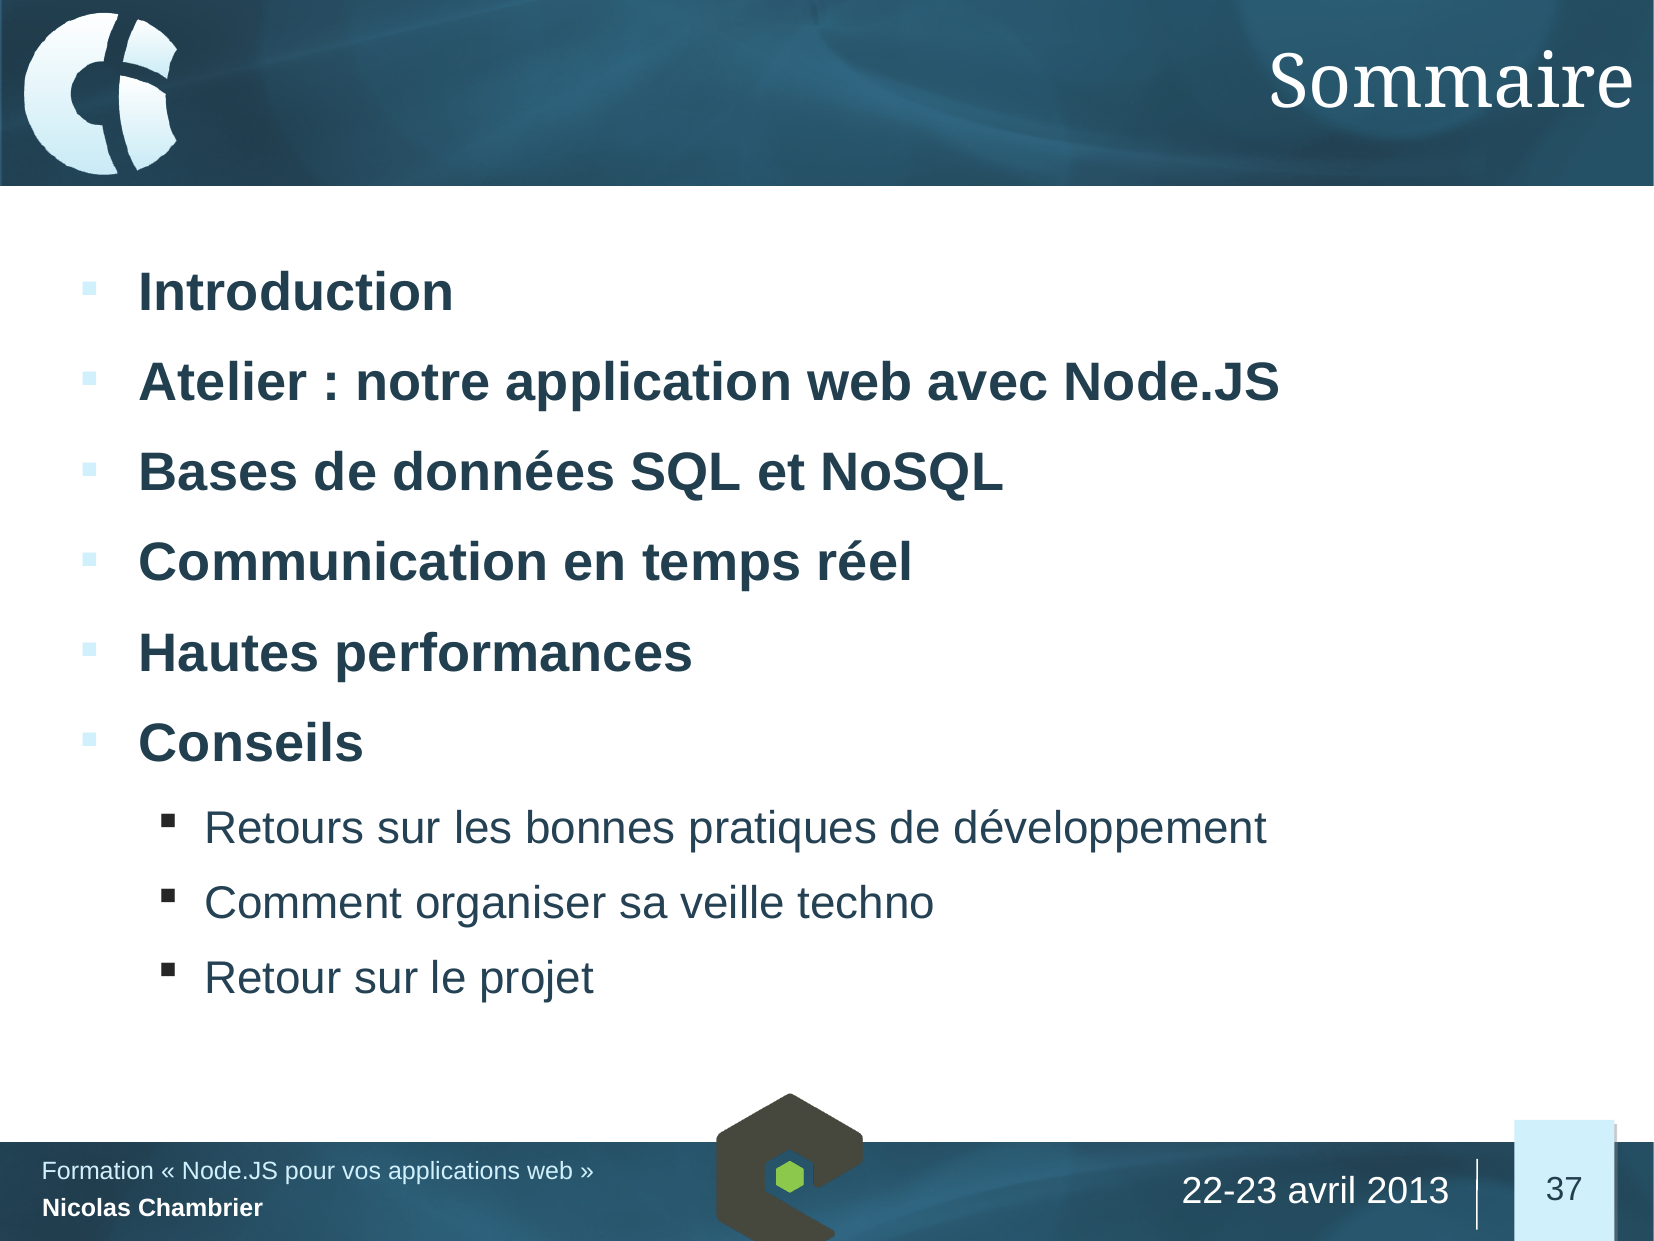

Sommaire
# Introduction
Atelier : notre application web avec Node.JS
Bases de données SQL et NoSQL
Communication en temps réel
Hautes performances
Conseils
Retours sur les bonnes pratiques de développement
Comment organiser sa veille techno
Retour sur le projet